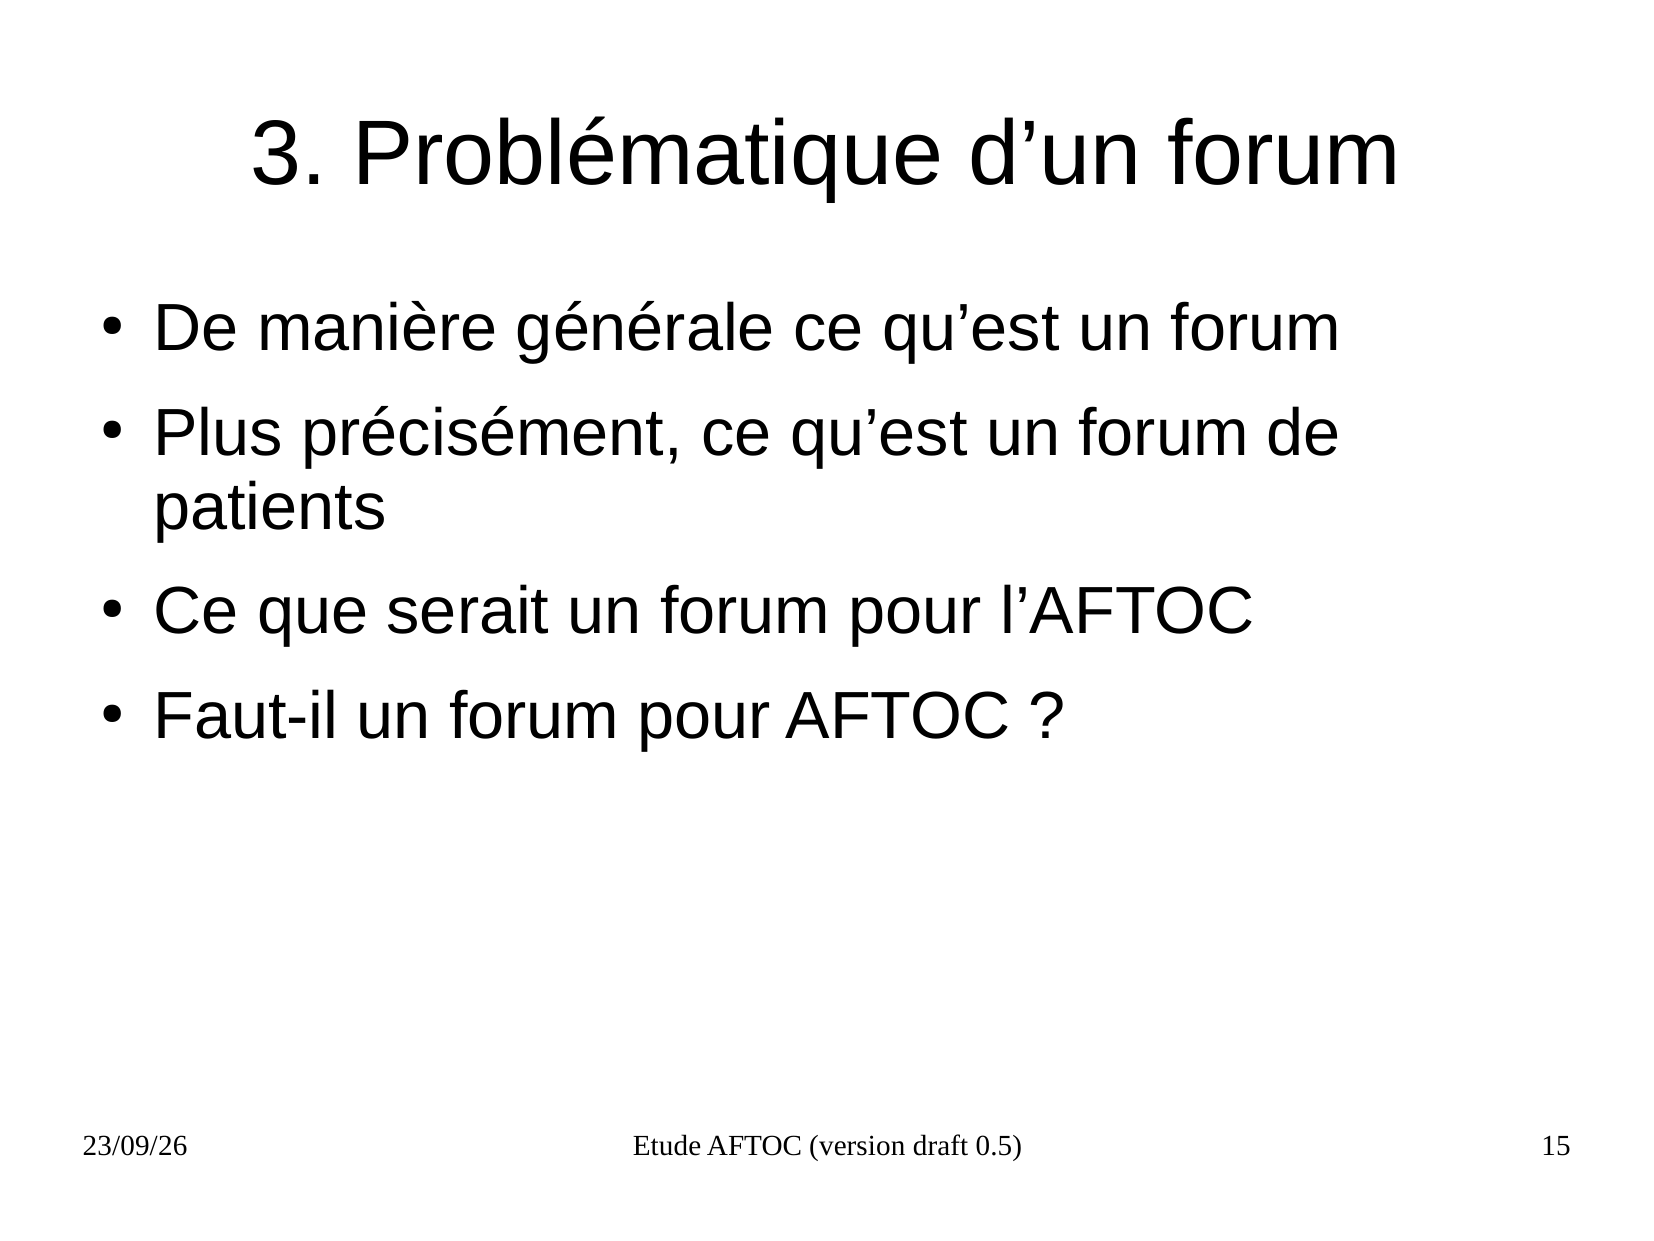

# 3. Problématique d’un forum
De manière générale ce qu’est un forum
Plus précisément, ce qu’est un forum de patients
Ce que serait un forum pour l’AFTOC
Faut-il un forum pour AFTOC ?
Etude AFTOC (version draft 0.5)
15